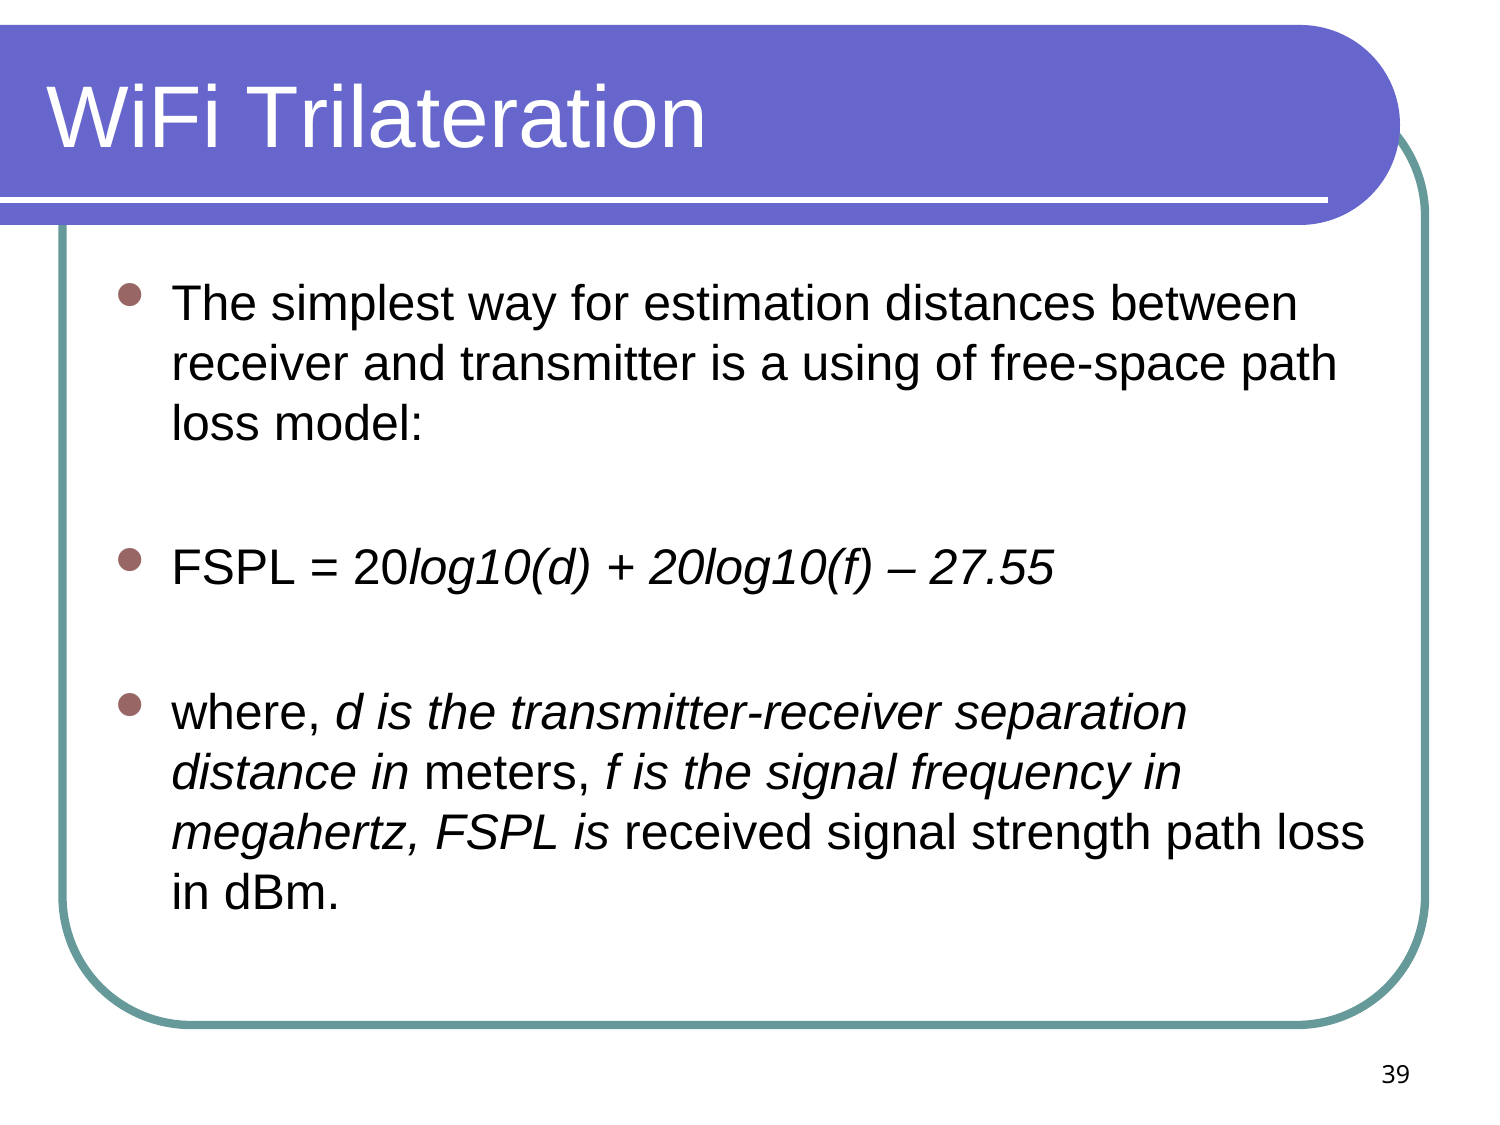

# WiFi Trilateration
The simplest way for estimation distances between receiver and transmitter is a using of free-space path loss model:
FSPL = 20log10(d) + 20log10(f) – 27.55
where, d is the transmitter-receiver separation distance in meters, f is the signal frequency in megahertz, FSPL is received signal strength path loss in dBm.